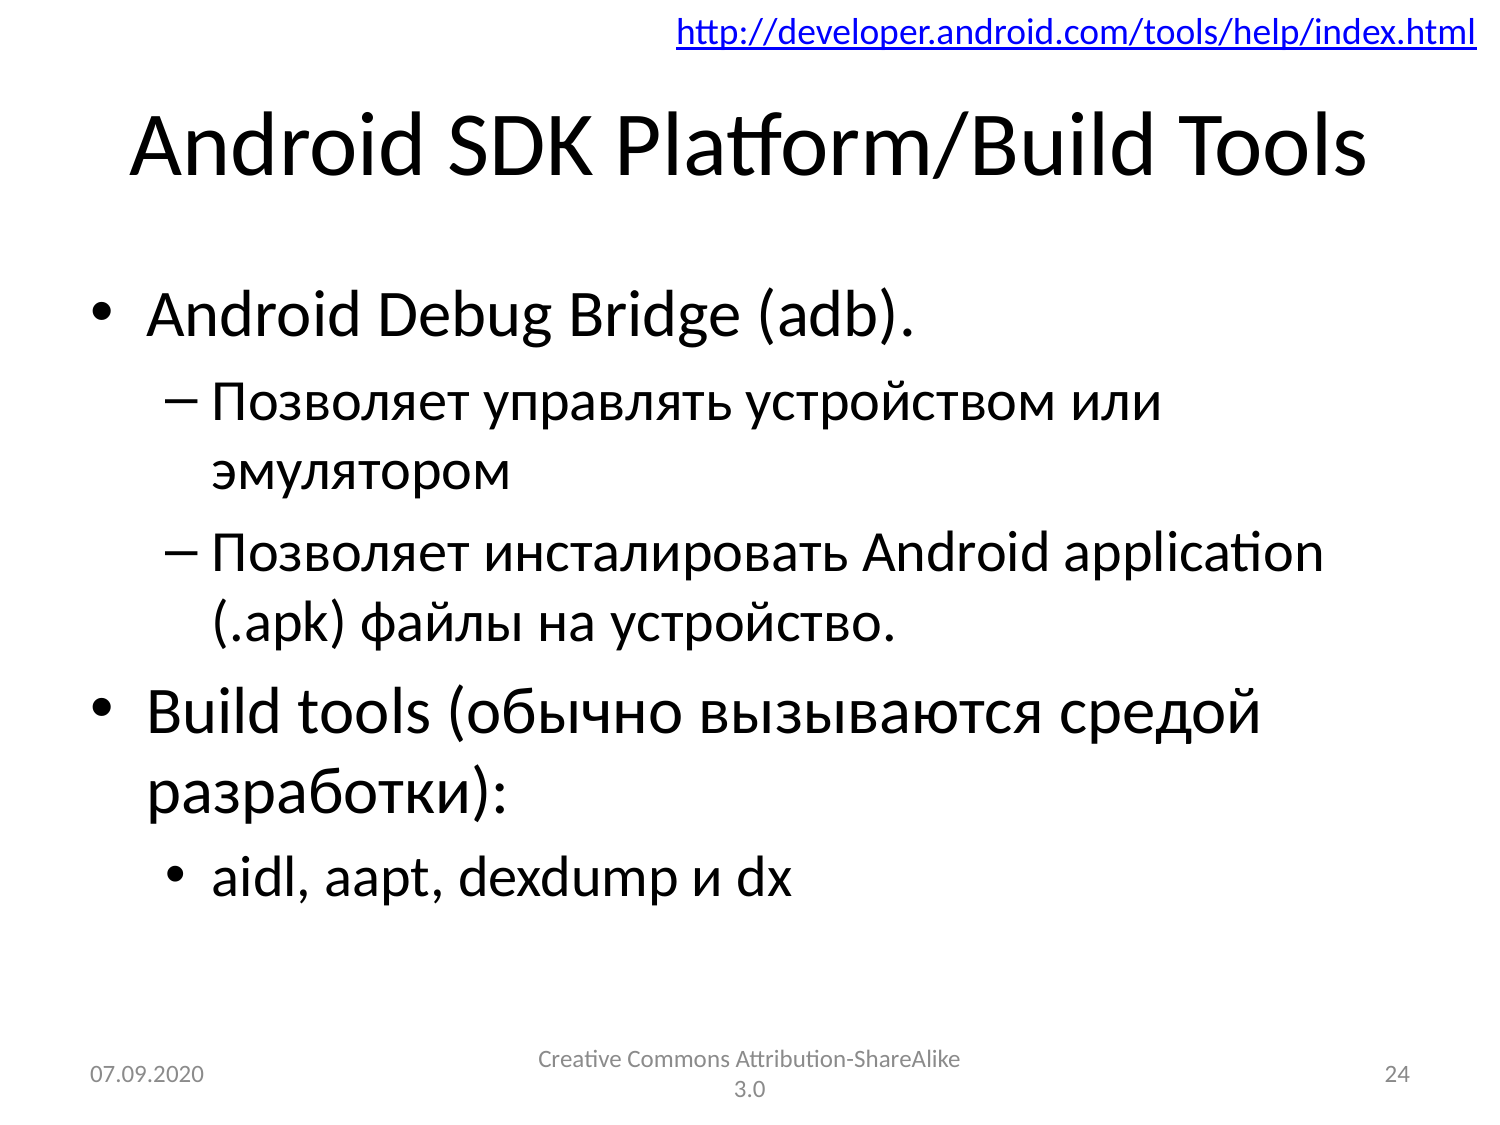

http://developer.android.com/tools/help/index.html
# Android SDK Platform/Build Tools
Android Debug Bridge (adb).
Позволяет управлять устройством или эмулятором
Позволяет инсталировать Android application (.apk) файлы на устройство.
Build tools (обычно вызываются средой разработки):
aidl, aapt, dexdump и dx
07.09.2020
Creative Commons Attribution-ShareAlike 3.0